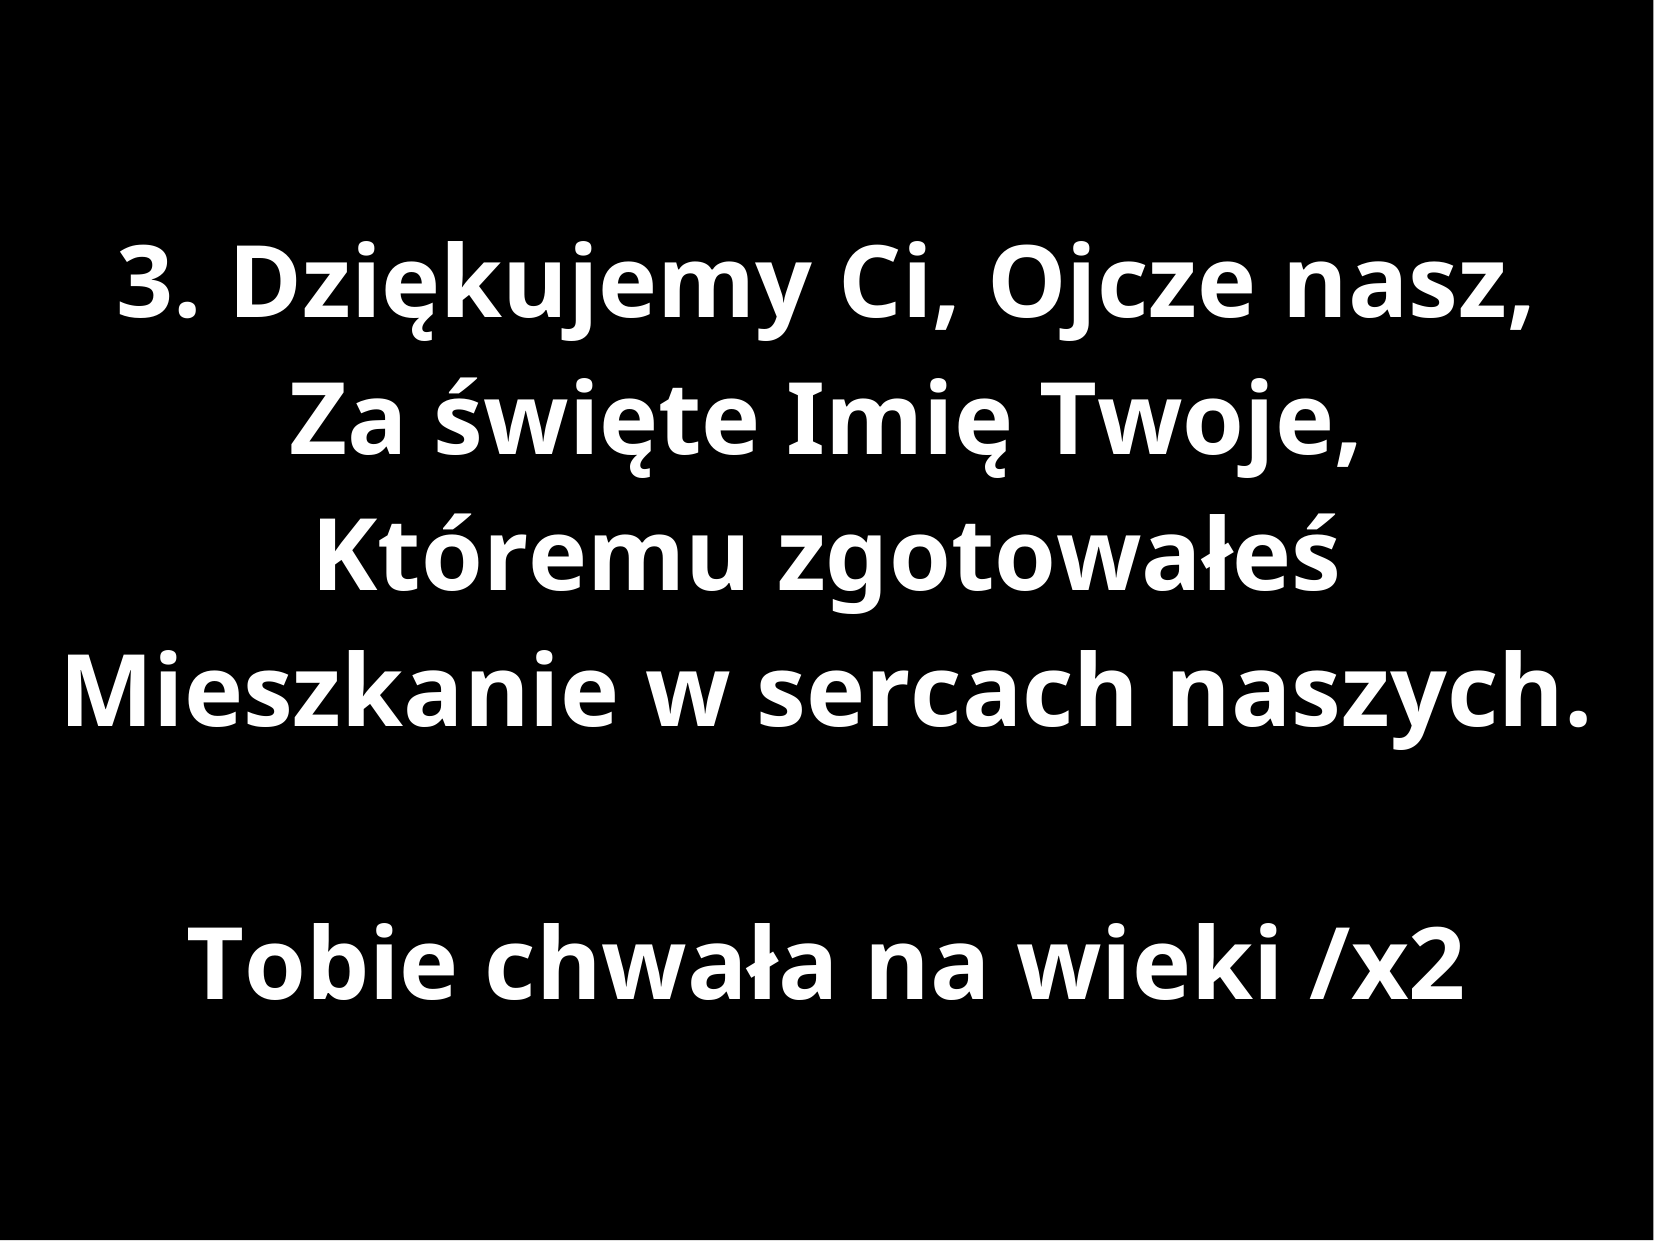

# 3. Dziękujemy Ci, Ojcze nasz, Za święte Imię Twoje, Któremu zgotowałeś Mieszkanie w sercach naszych. Tobie chwała na wieki /x2